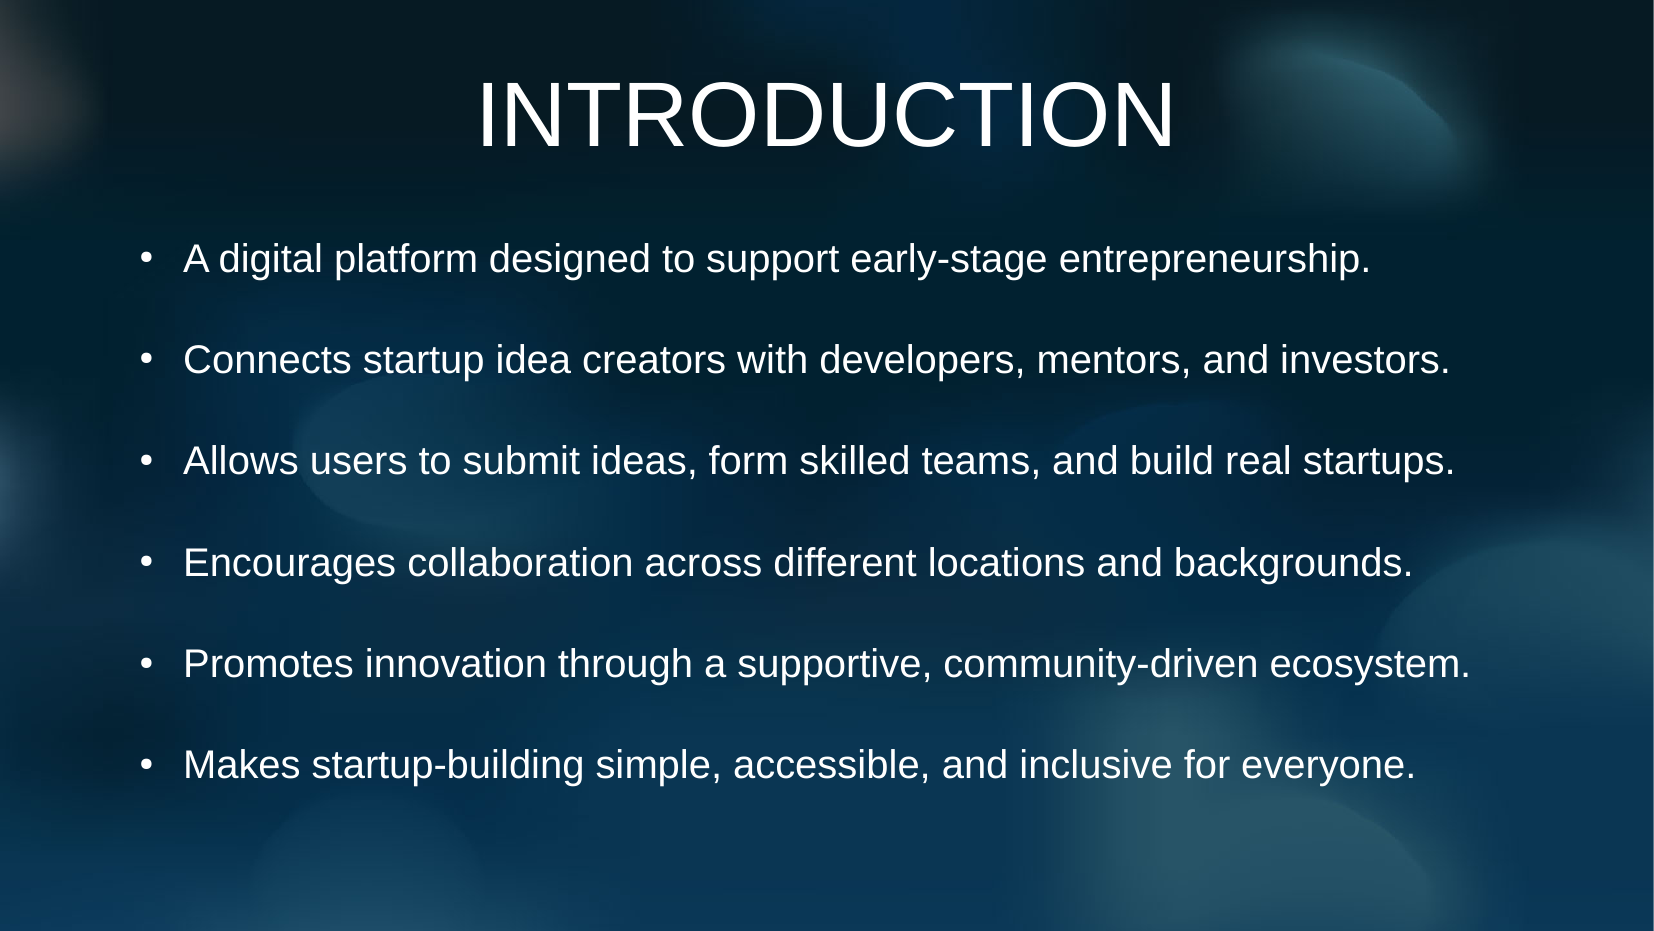

# INTRODUCTION
 A digital platform designed to support early-stage entrepreneurship.
 Connects startup idea creators with developers, mentors, and investors.
 Allows users to submit ideas, form skilled teams, and build real startups.
 Encourages collaboration across different locations and backgrounds.
 Promotes innovation through a supportive, community-driven ecosystem.
 Makes startup-building simple, accessible, and inclusive for everyone.